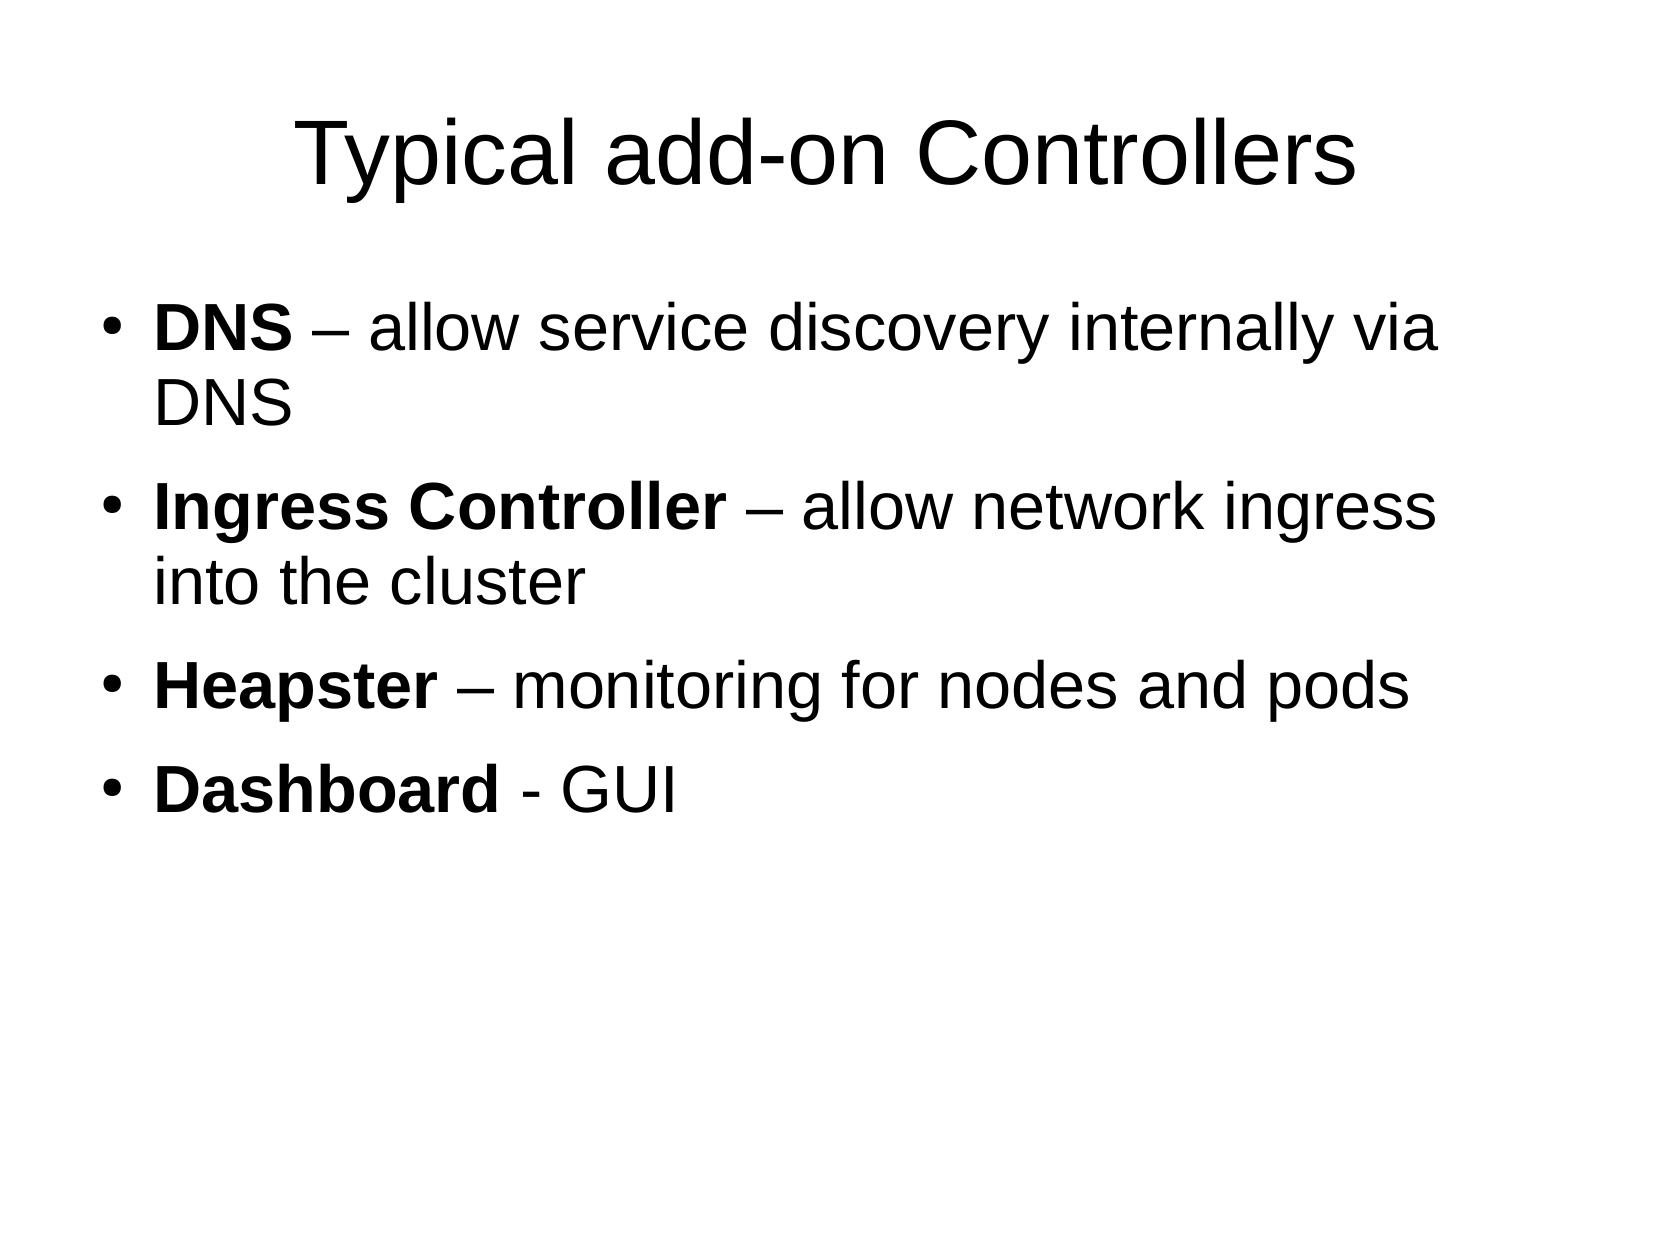

# Typical add-on Controllers
DNS – allow service discovery internally via DNS
Ingress Controller – allow network ingress into the cluster
Heapster – monitoring for nodes and pods
Dashboard - GUI